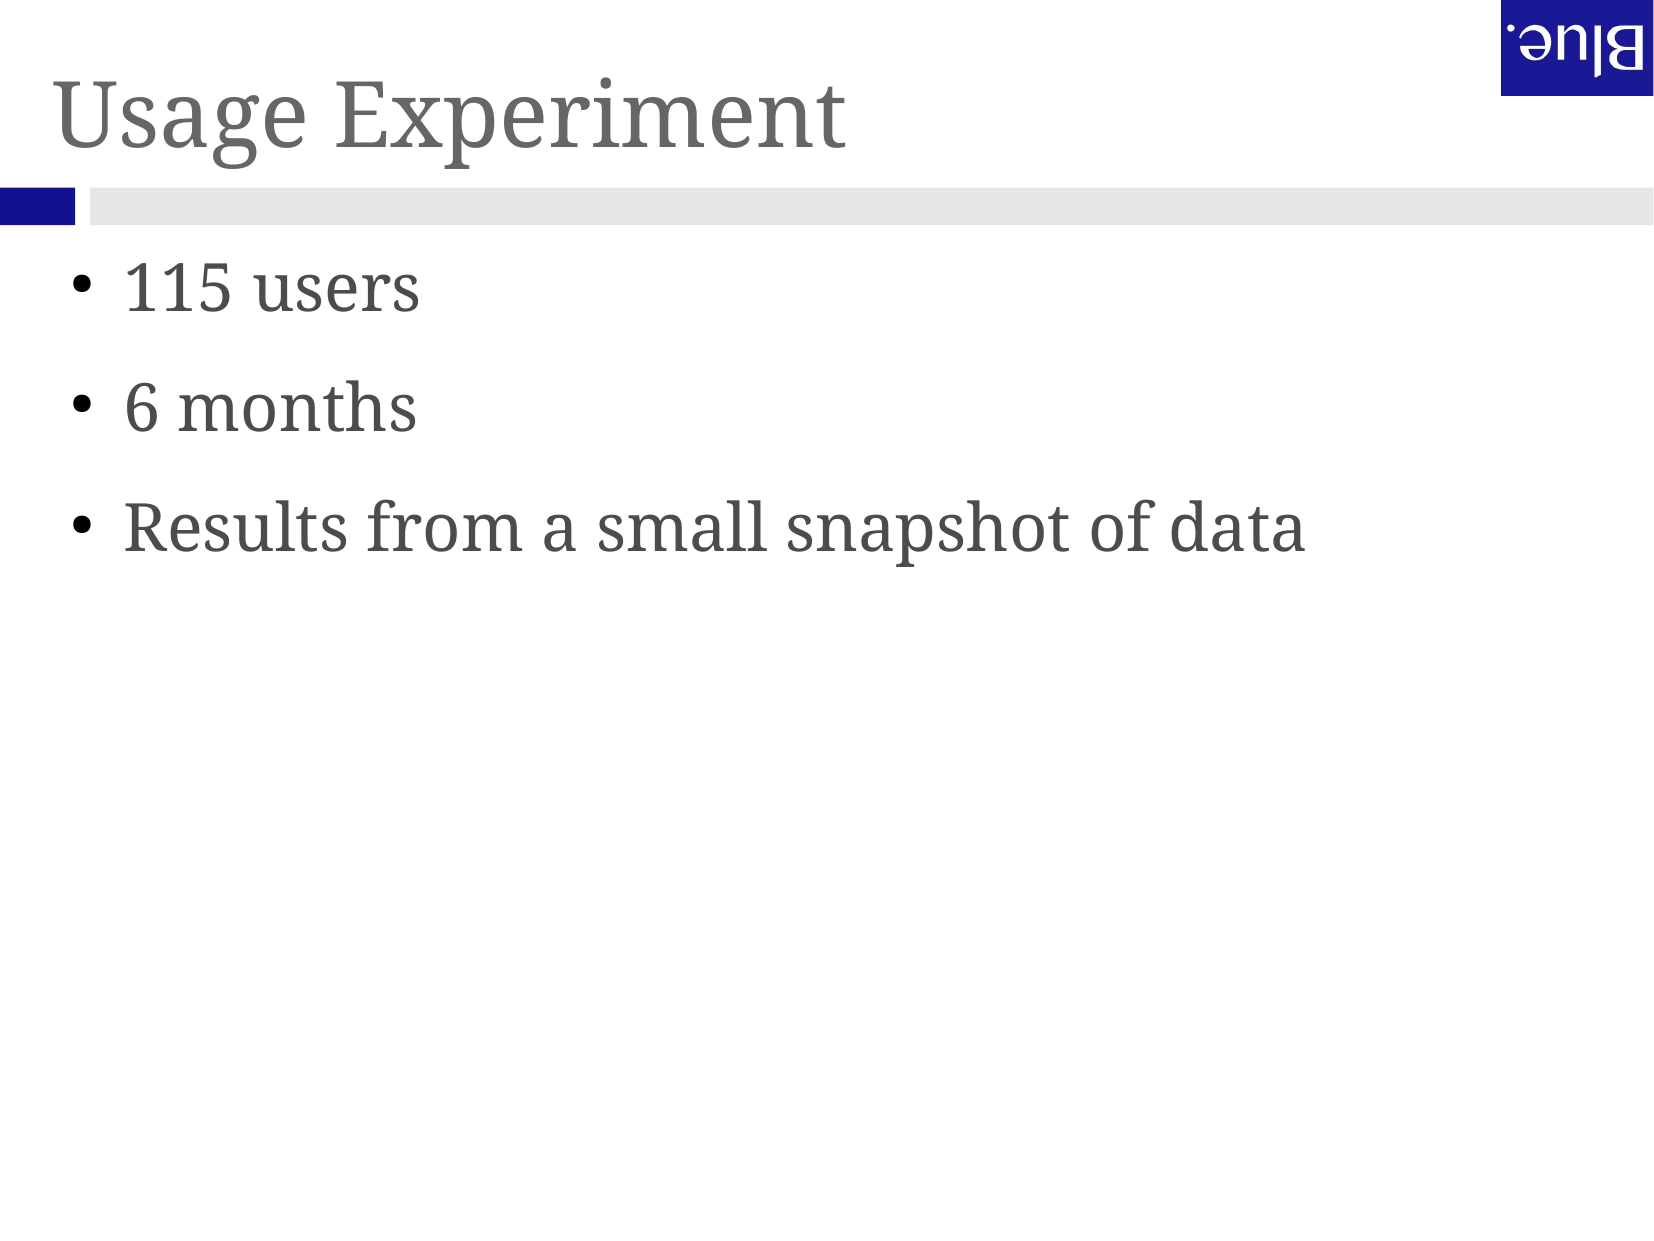

# Usage Experiment
115 users
6 months
Results from a small snapshot of data